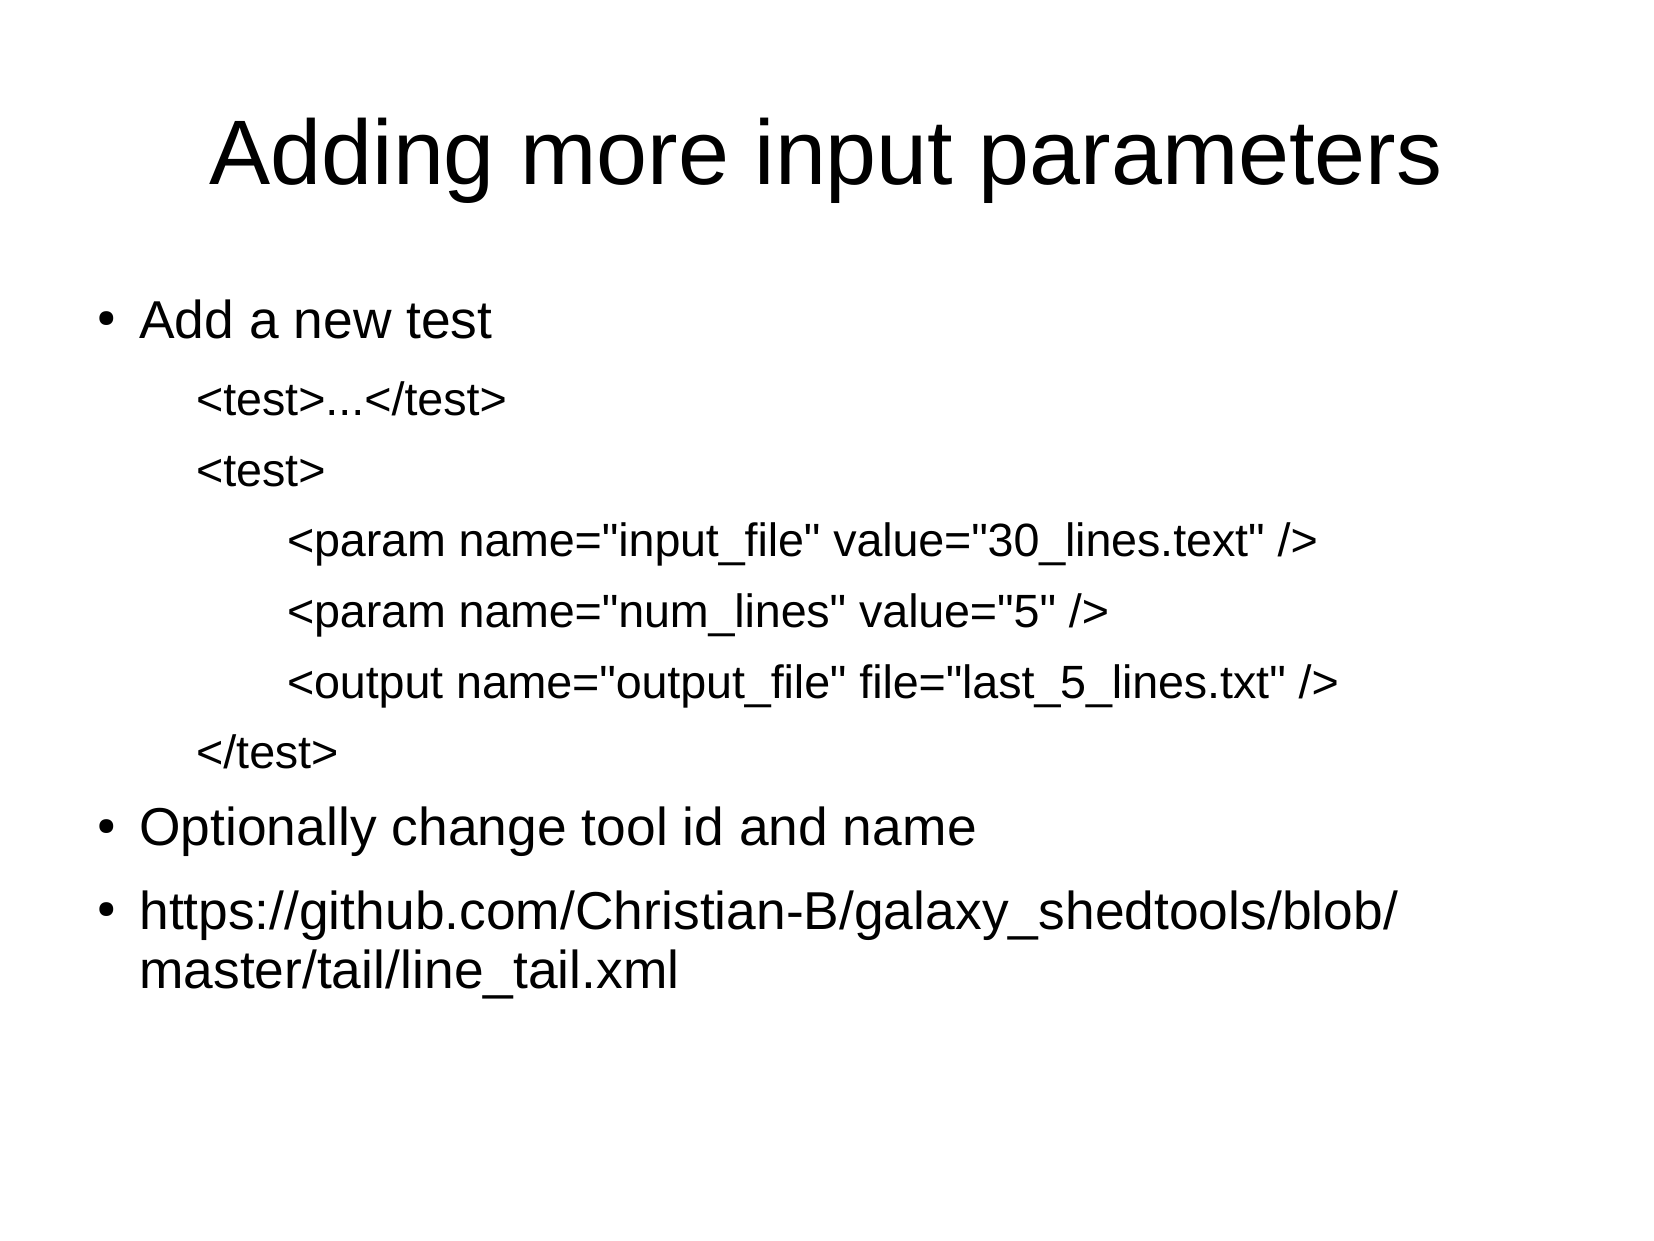

# Adding more input parameters
Add a new test
<test>...</test>
<test>
 <param name="input_file" value="30_lines.text" />
 <param name="num_lines" value="5" />
 <output name="output_file" file="last_5_lines.txt" />
</test>
Optionally change tool id and name
https://github.com/Christian-B/galaxy_shedtools/blob/master/tail/line_tail.xml